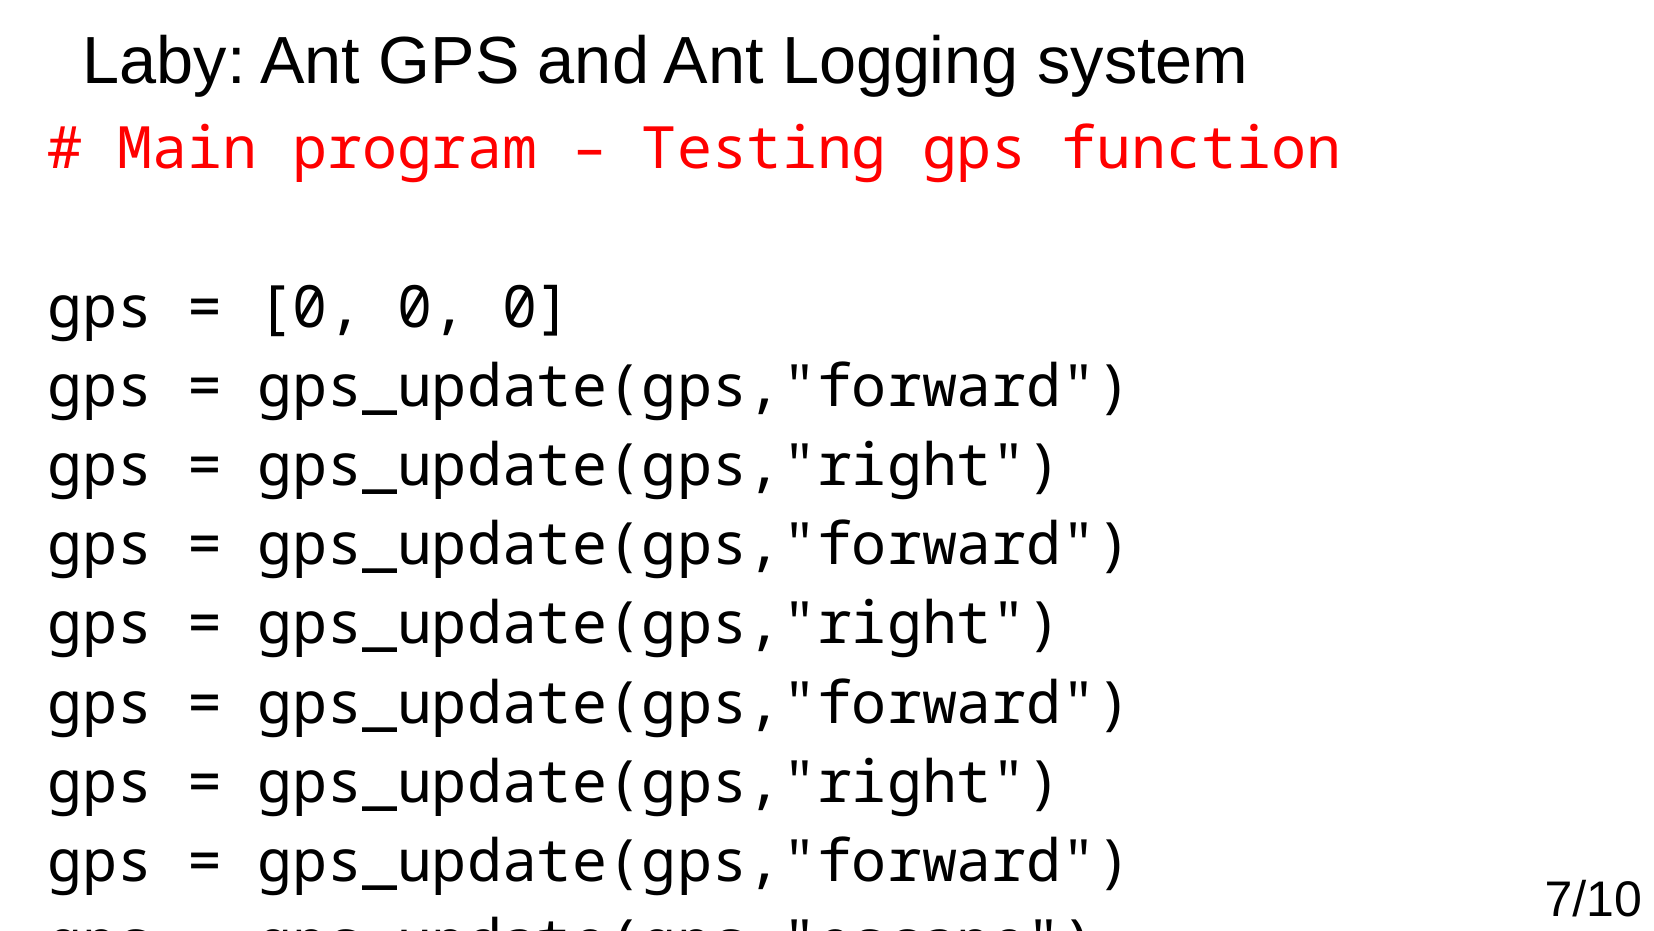

Laby: Ant GPS and Ant Logging system
# # Main program – Testing gps function
gps = [0, 0, 0]
gps = gps_update(gps,"forward")
gps = gps_update(gps,"right")
gps = gps_update(gps,"forward")
gps = gps_update(gps,"right")
gps = gps_update(gps,"forward")
gps = gps_update(gps,"right")
gps = gps_update(gps,"forward")
gps = gps_update(gps,"escape")
7/10